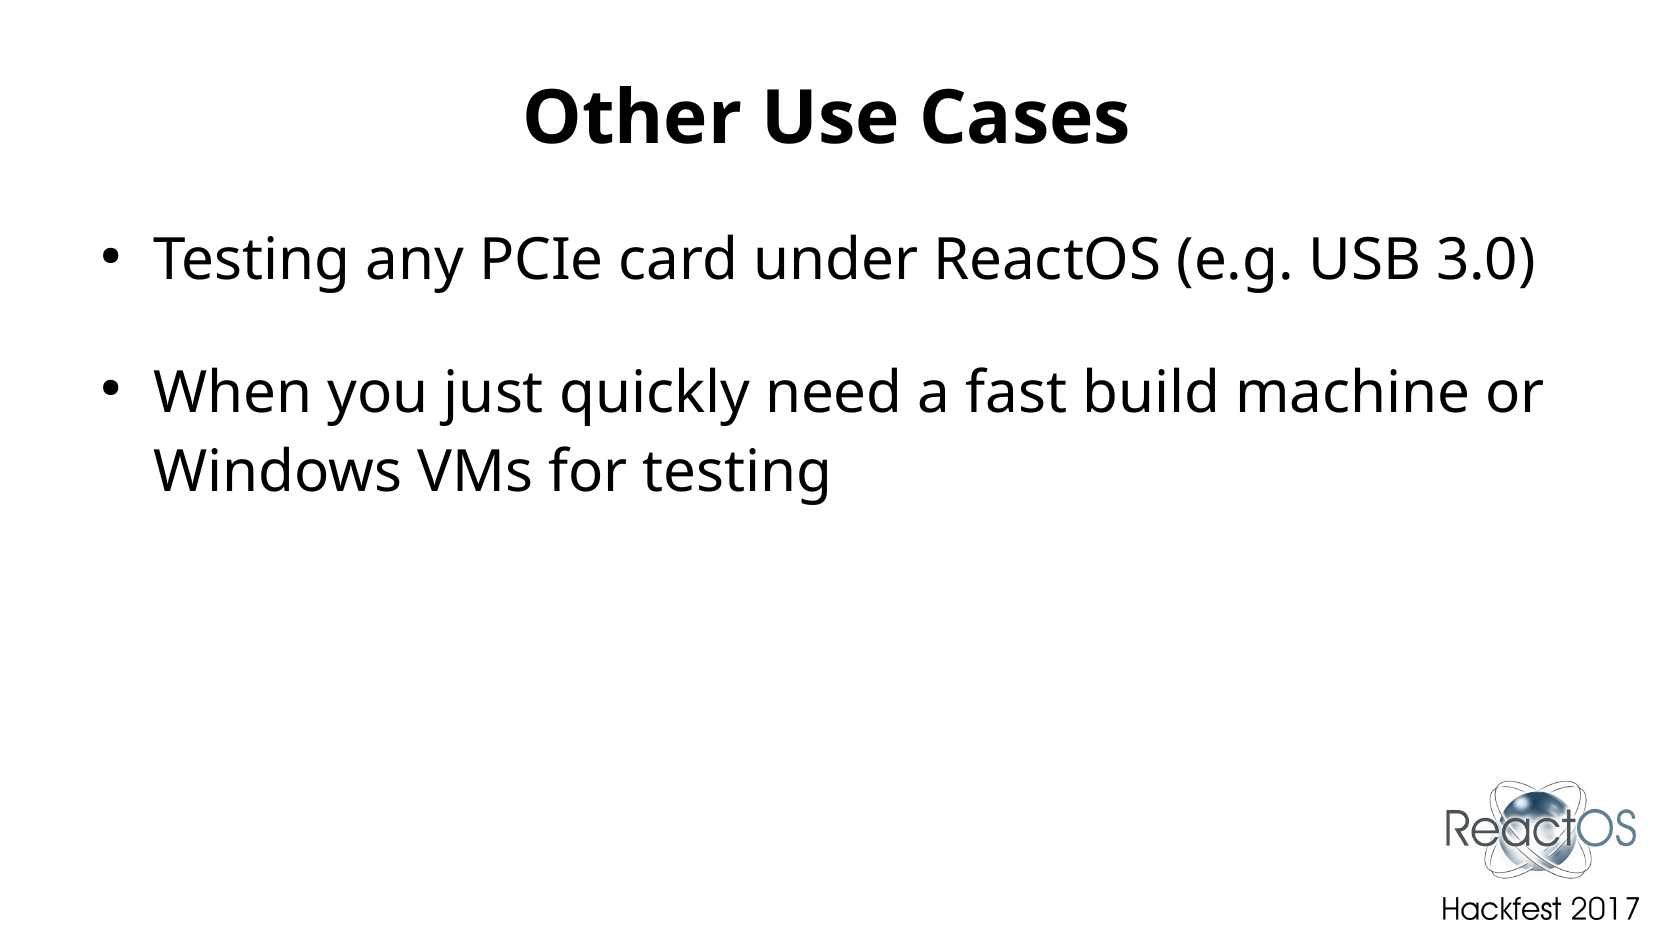

# Other Use Cases
Testing any PCIe card under ReactOS (e.g. USB 3.0)
When you just quickly need a fast build machine or Windows VMs for testing